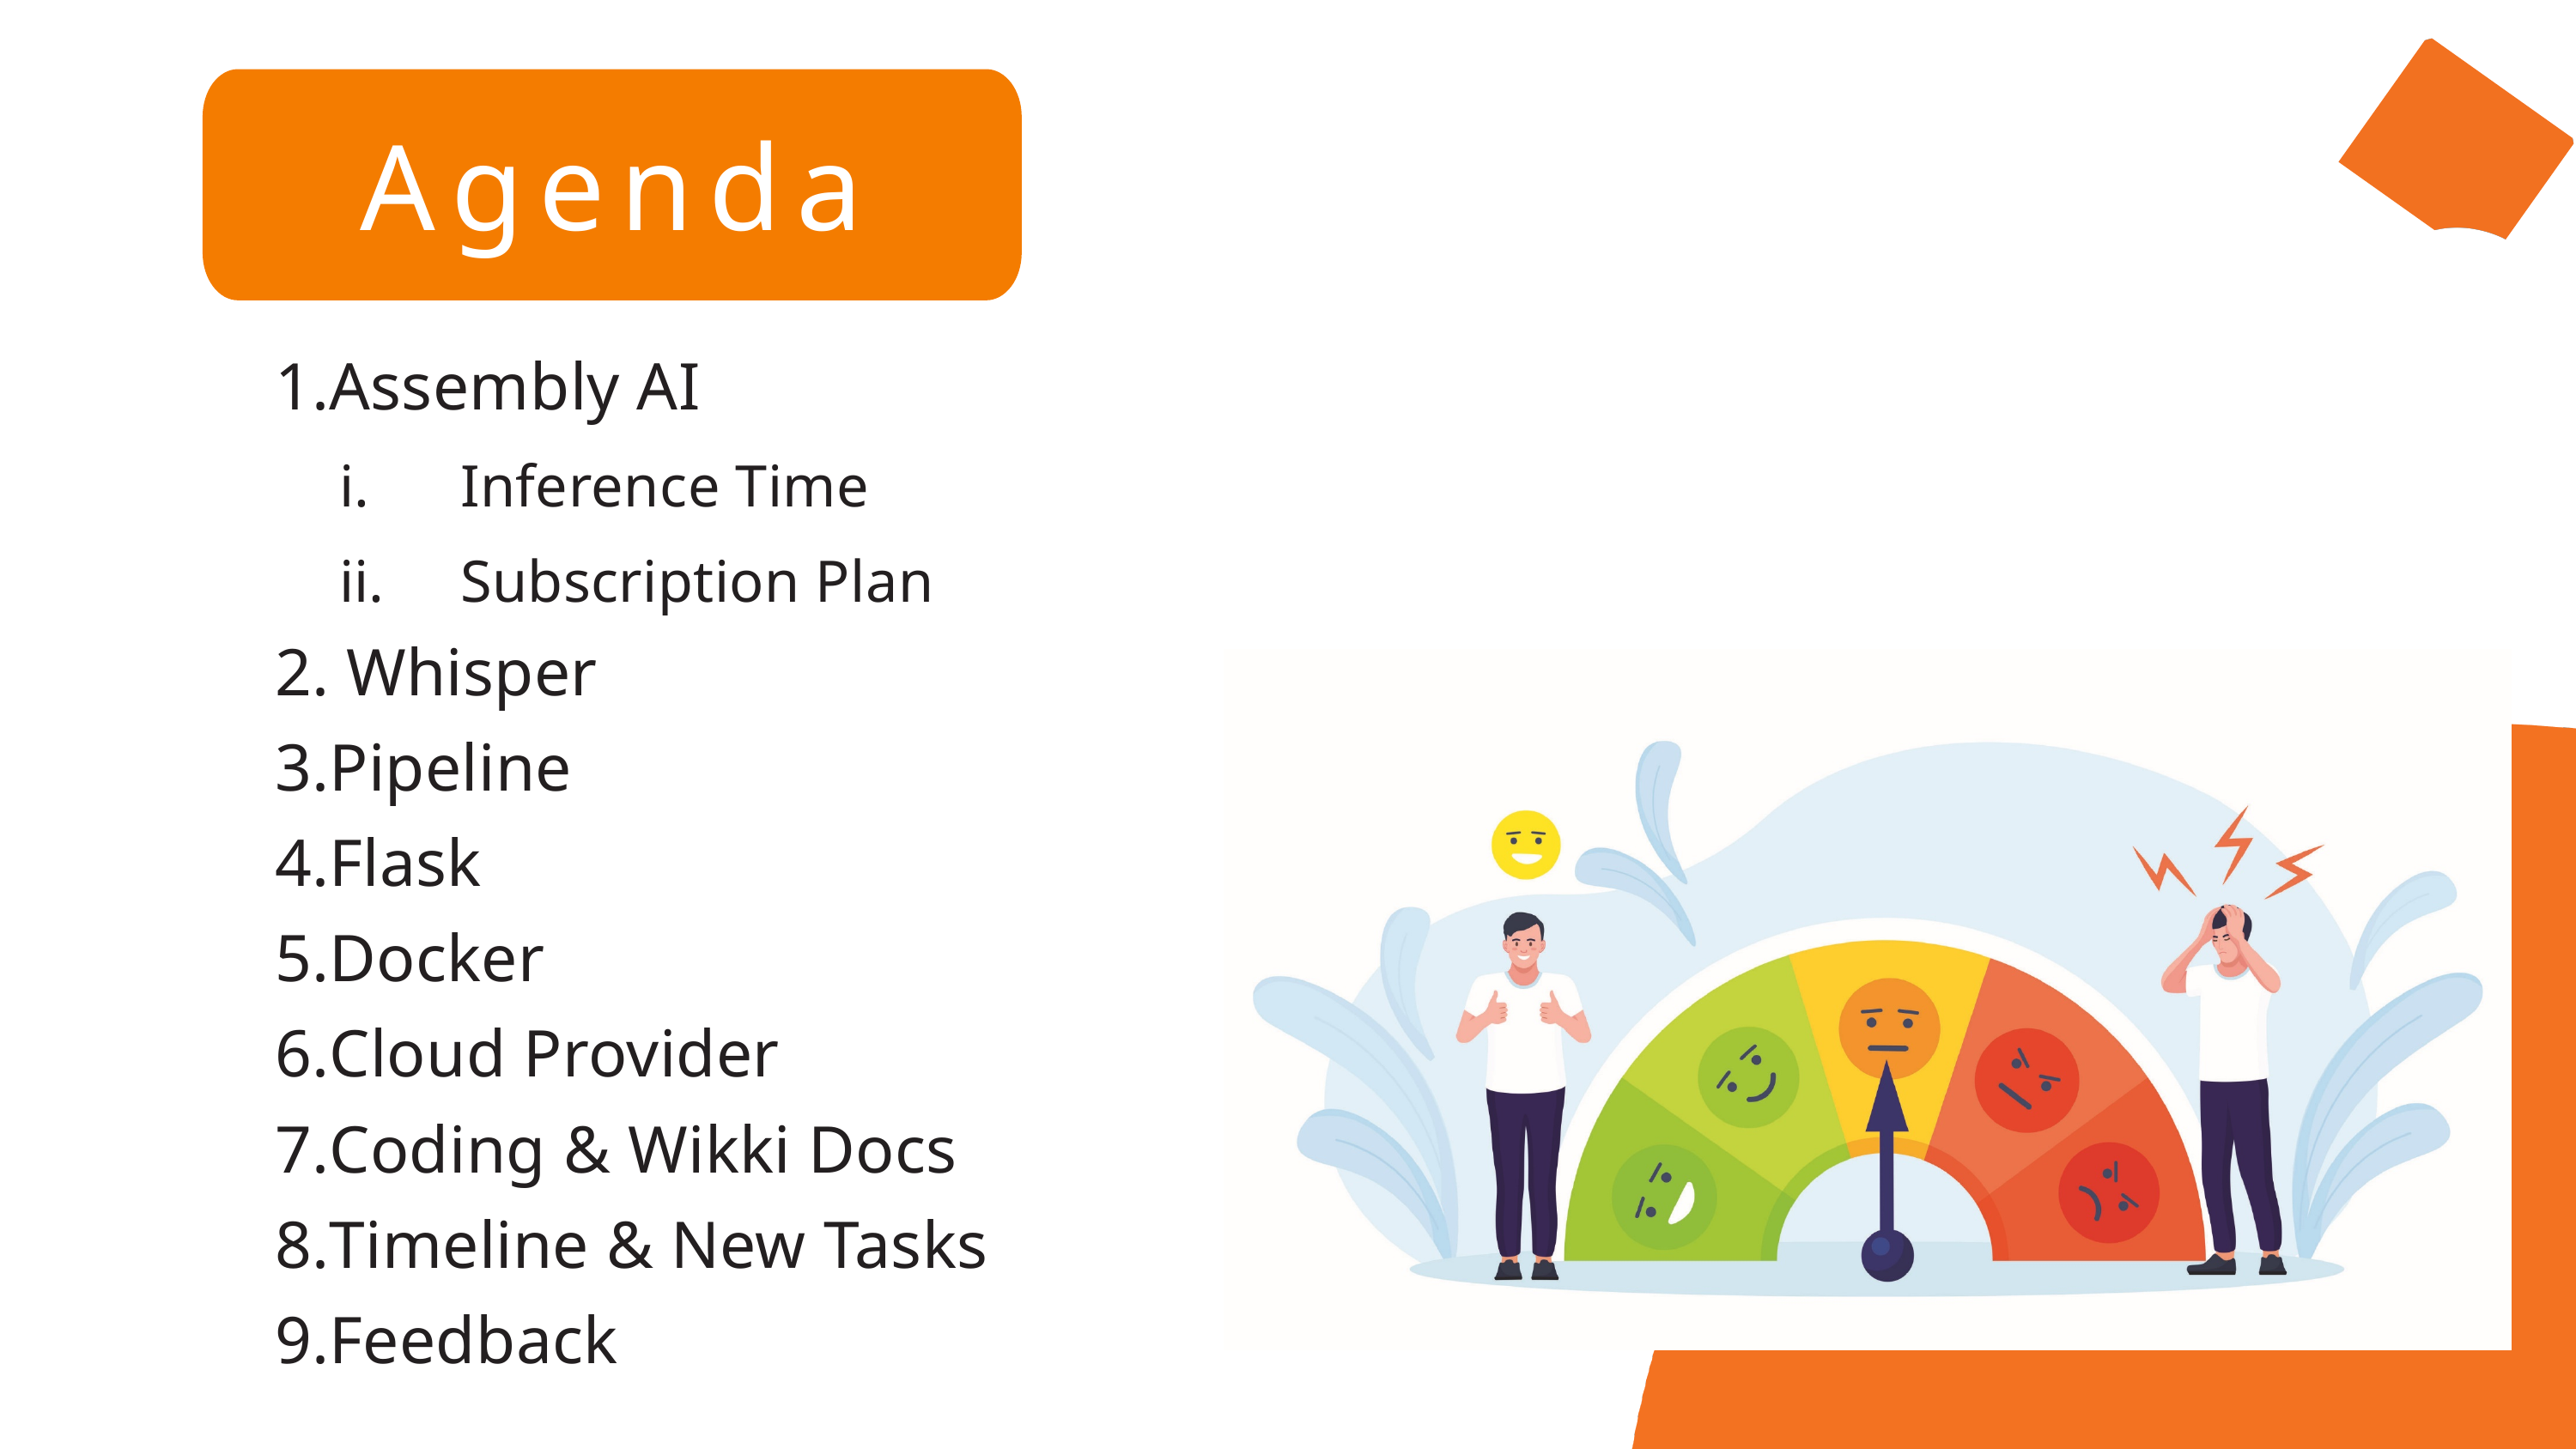

Agenda
Assembly AI
Inference Time
Subscription Plan
 Whisper
Pipeline
Flask
Docker
Cloud Provider
Coding & Wikki Docs
Timeline & New Tasks
Feedback